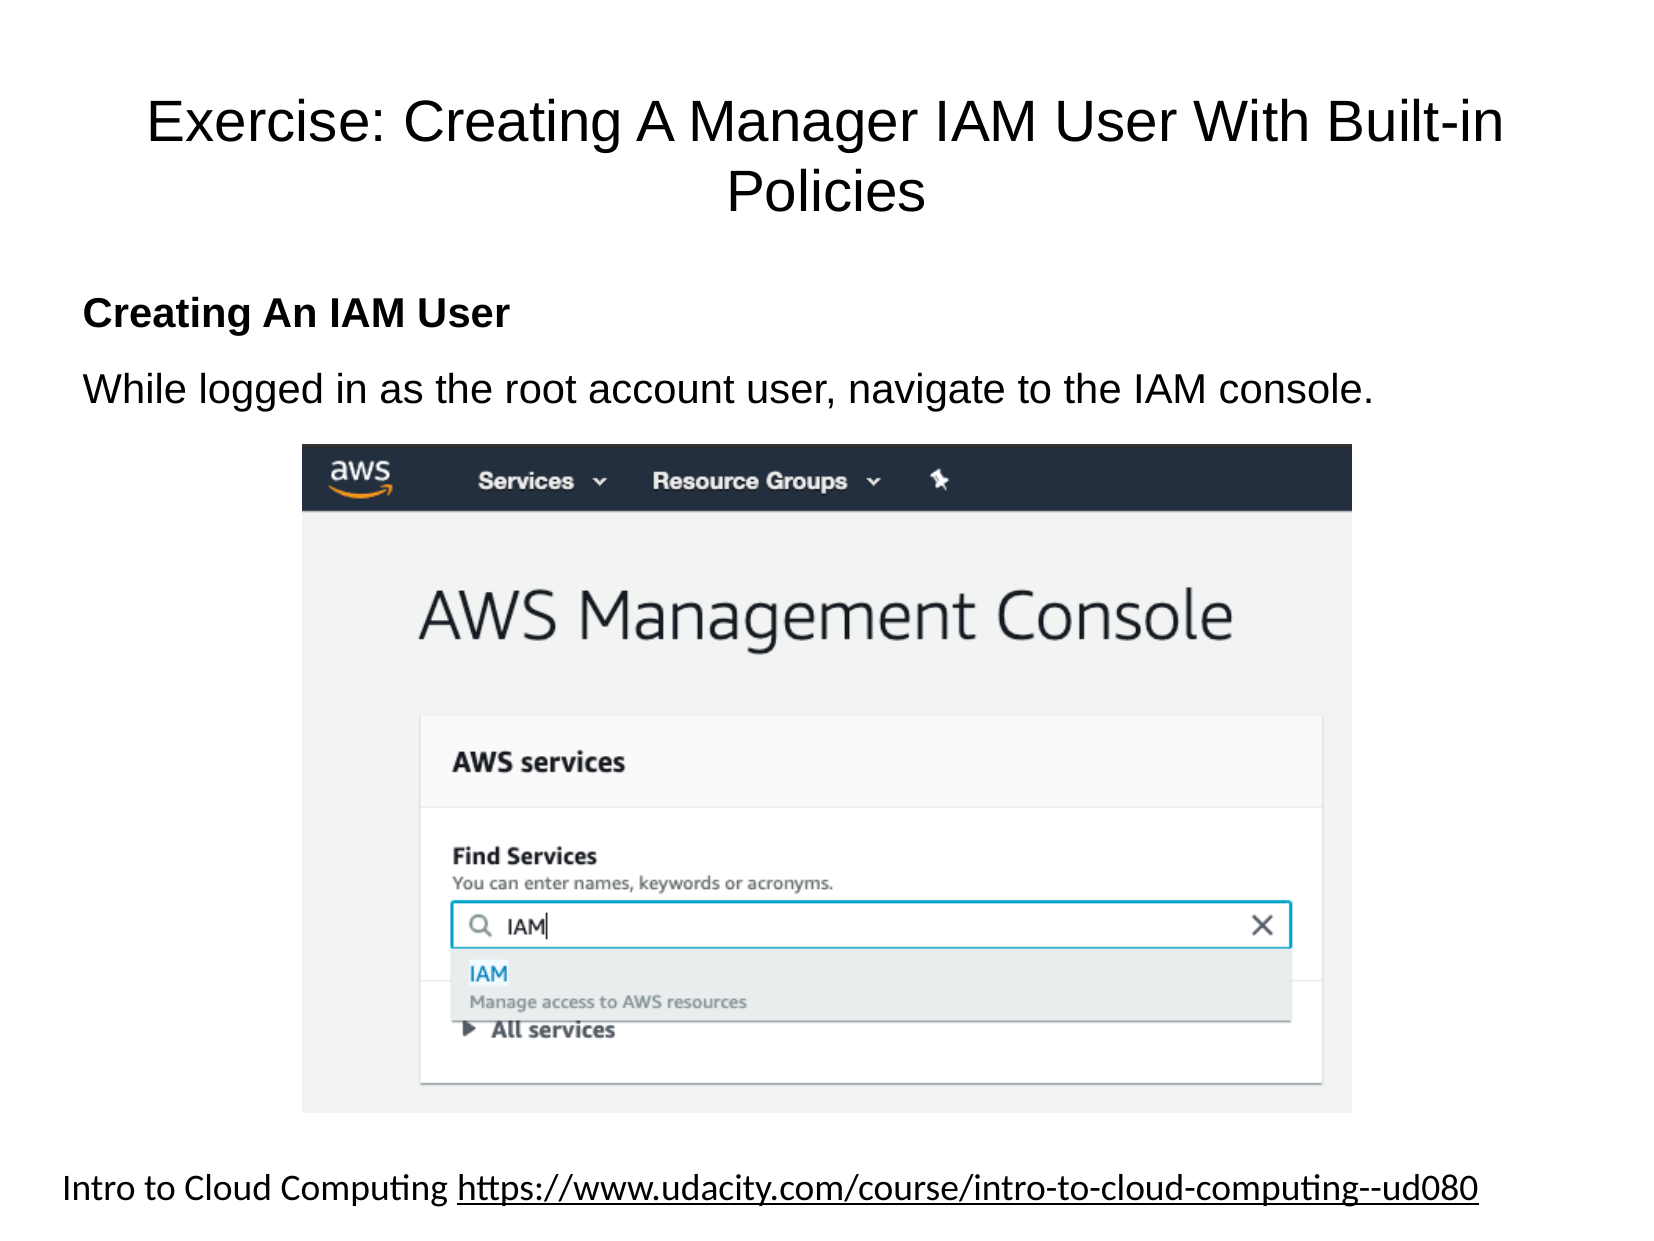

# Exercise: Creating A Manager IAM User With Built-in Policies
Creating An IAM User
While logged in as the root account user, navigate to the IAM console.
Intro to Cloud Computing https://www.udacity.com/course/intro-to-cloud-computing--ud080